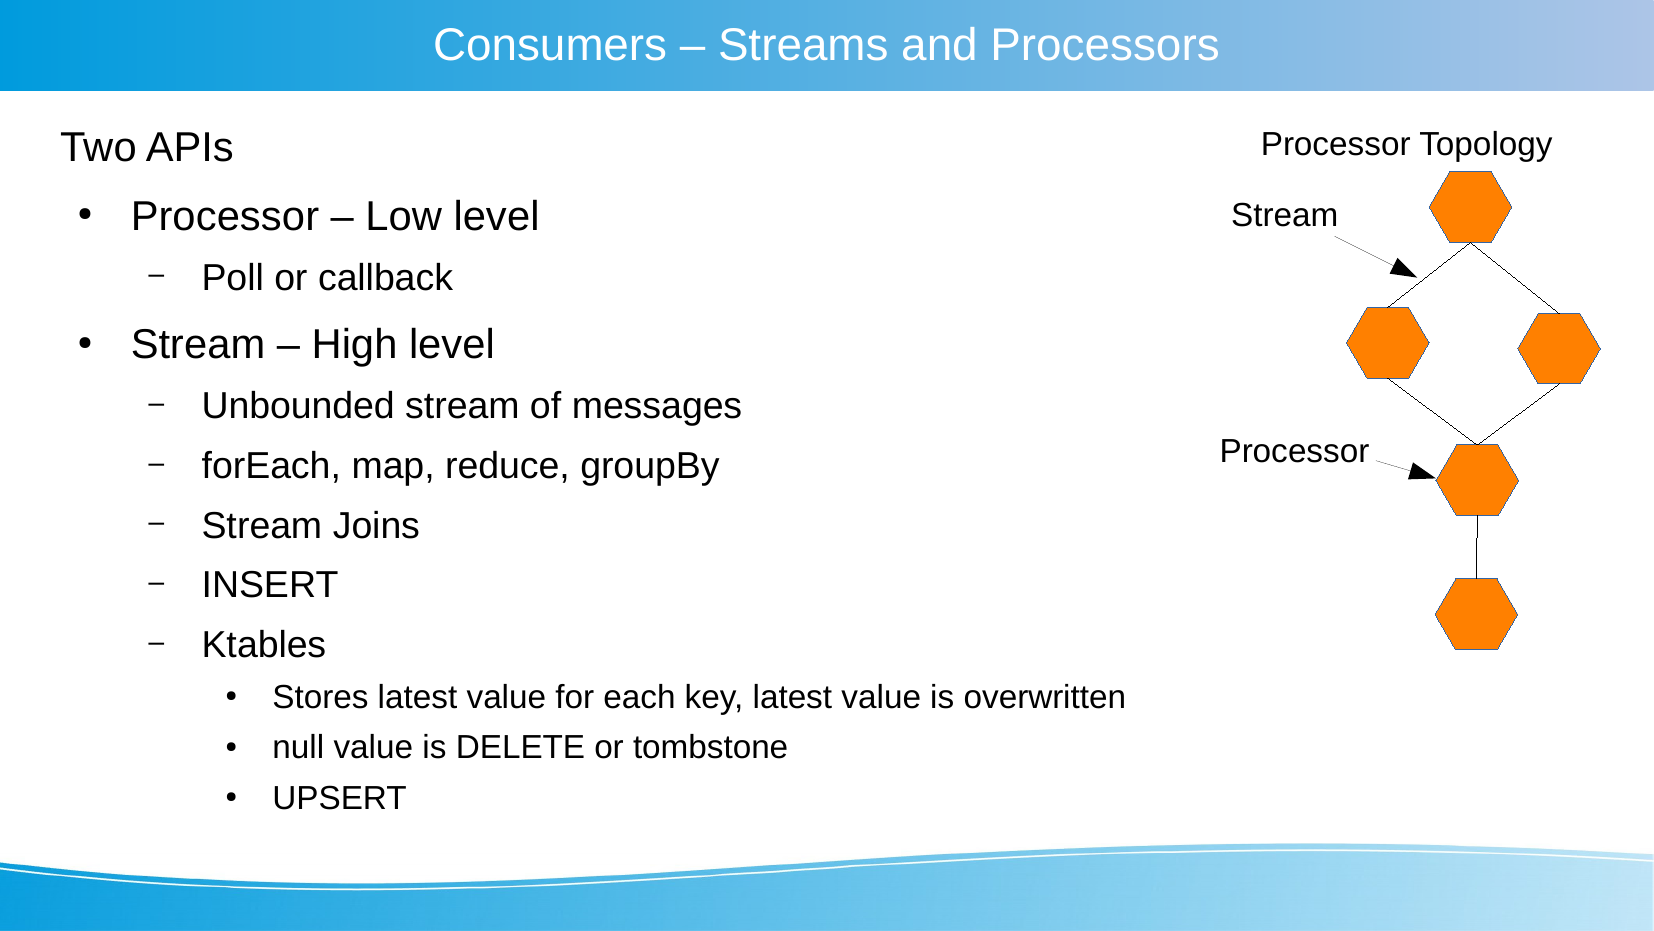

# Consumers – Streams and Processors
Processor Topology
Two APIs
Processor – Low level
Poll or callback
Stream – High level
Unbounded stream of messages
forEach, map, reduce, groupBy
Stream Joins
INSERT
Ktables
Stores latest value for each key, latest value is overwritten
null value is DELETE or tombstone
UPSERT
Stream
Processor